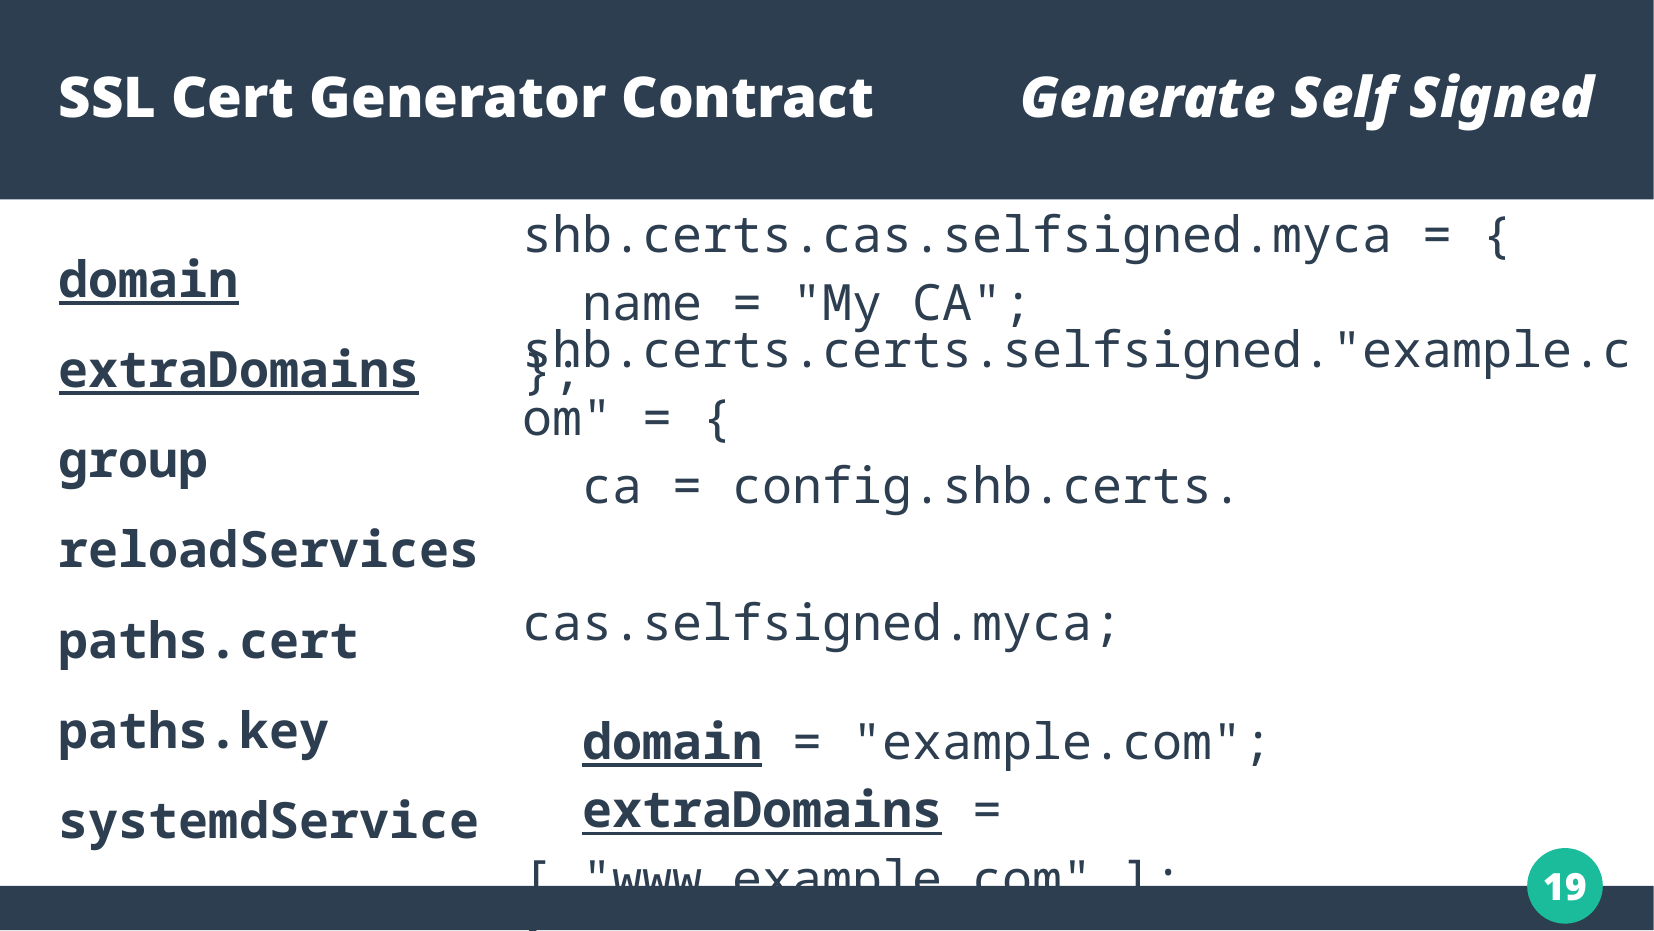

# SSL Cert Generator Contract
Generate Self Signed
shb.certs.cas.selfsigned.myca = {
 name = "My CA";
};
domain
extraDomains
group
reloadServices
paths.cert
paths.key
systemdService
shb.certs.certs.selfsigned."example.com" = {
 ca = config.shb.certs.
 cas.selfsigned.myca;
 domain = "example.com";
 extraDomains = [ "www.example.com" ];
};